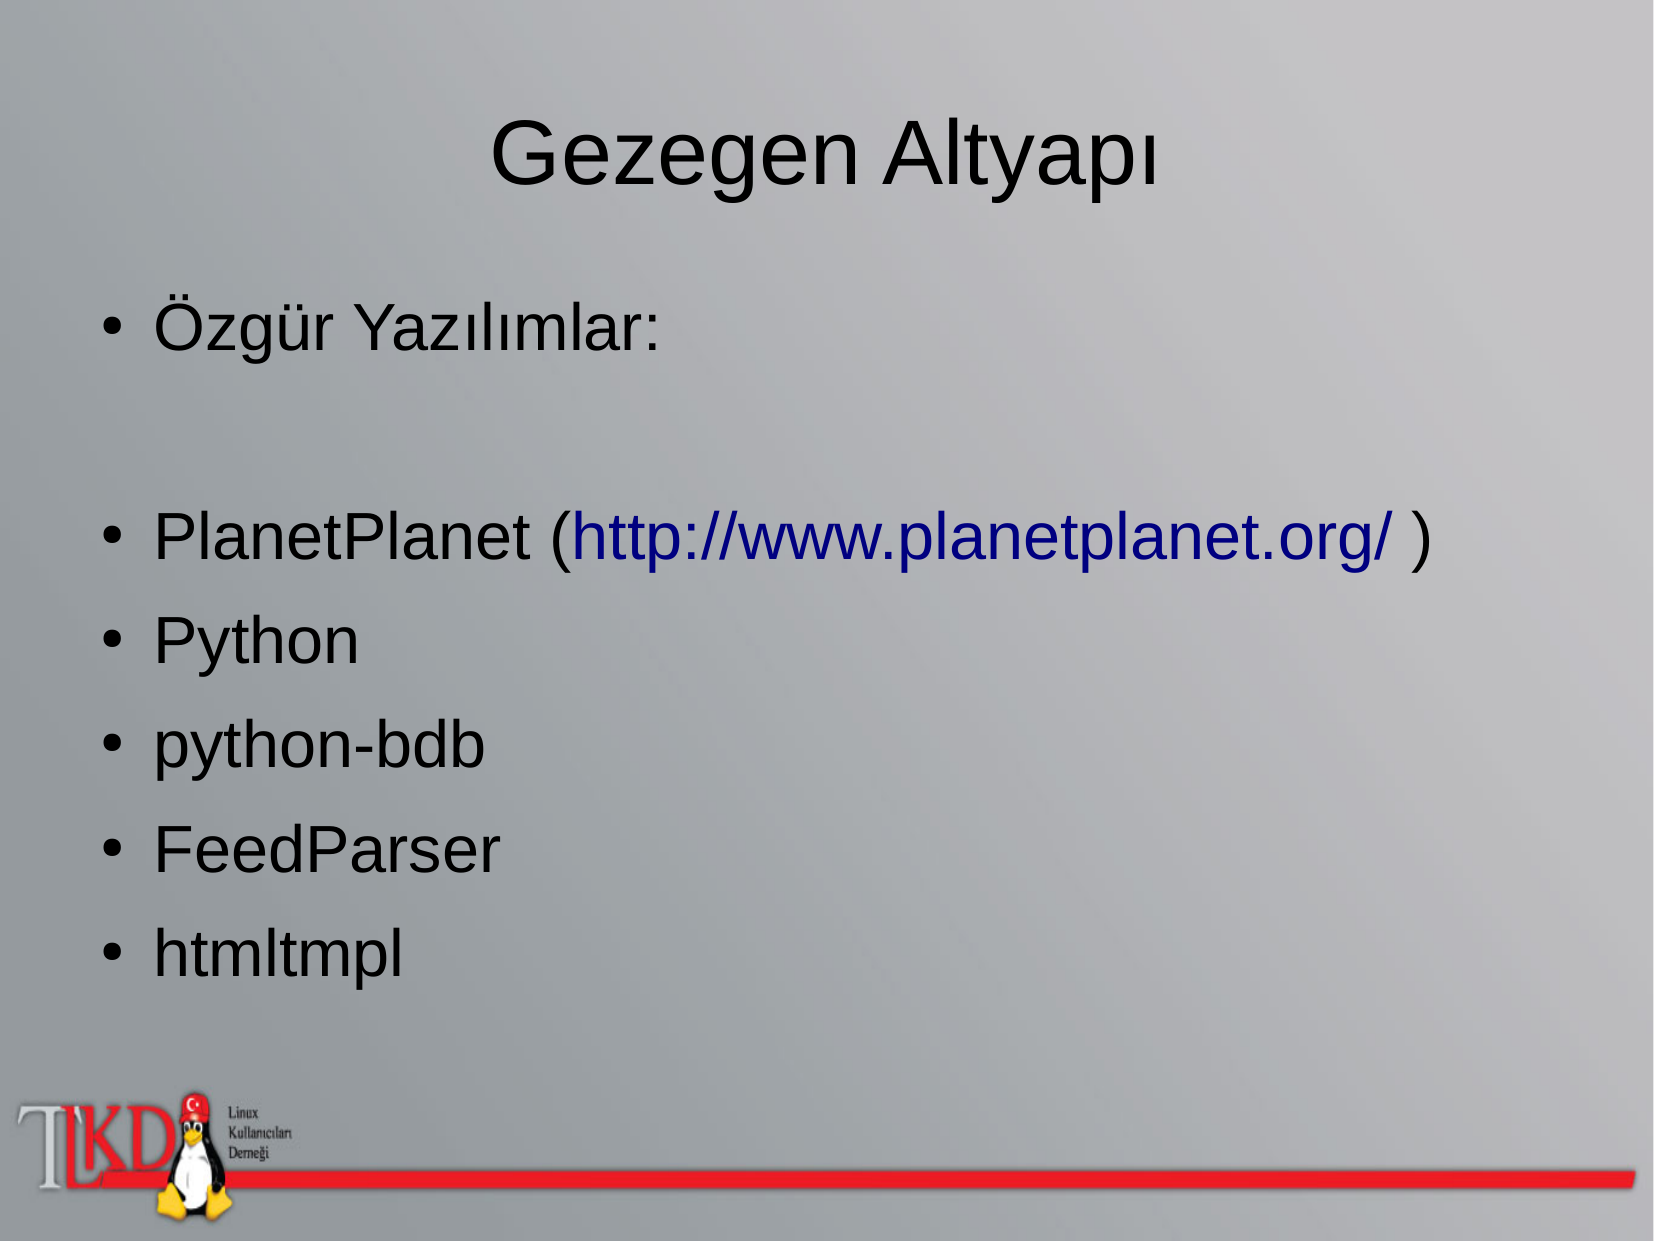

# Gezegen Altyapı
Özgür Yazılımlar:
PlanetPlanet (http://www.planetplanet.org/ )
Python
python-bdb
FeedParser
htmltmpl